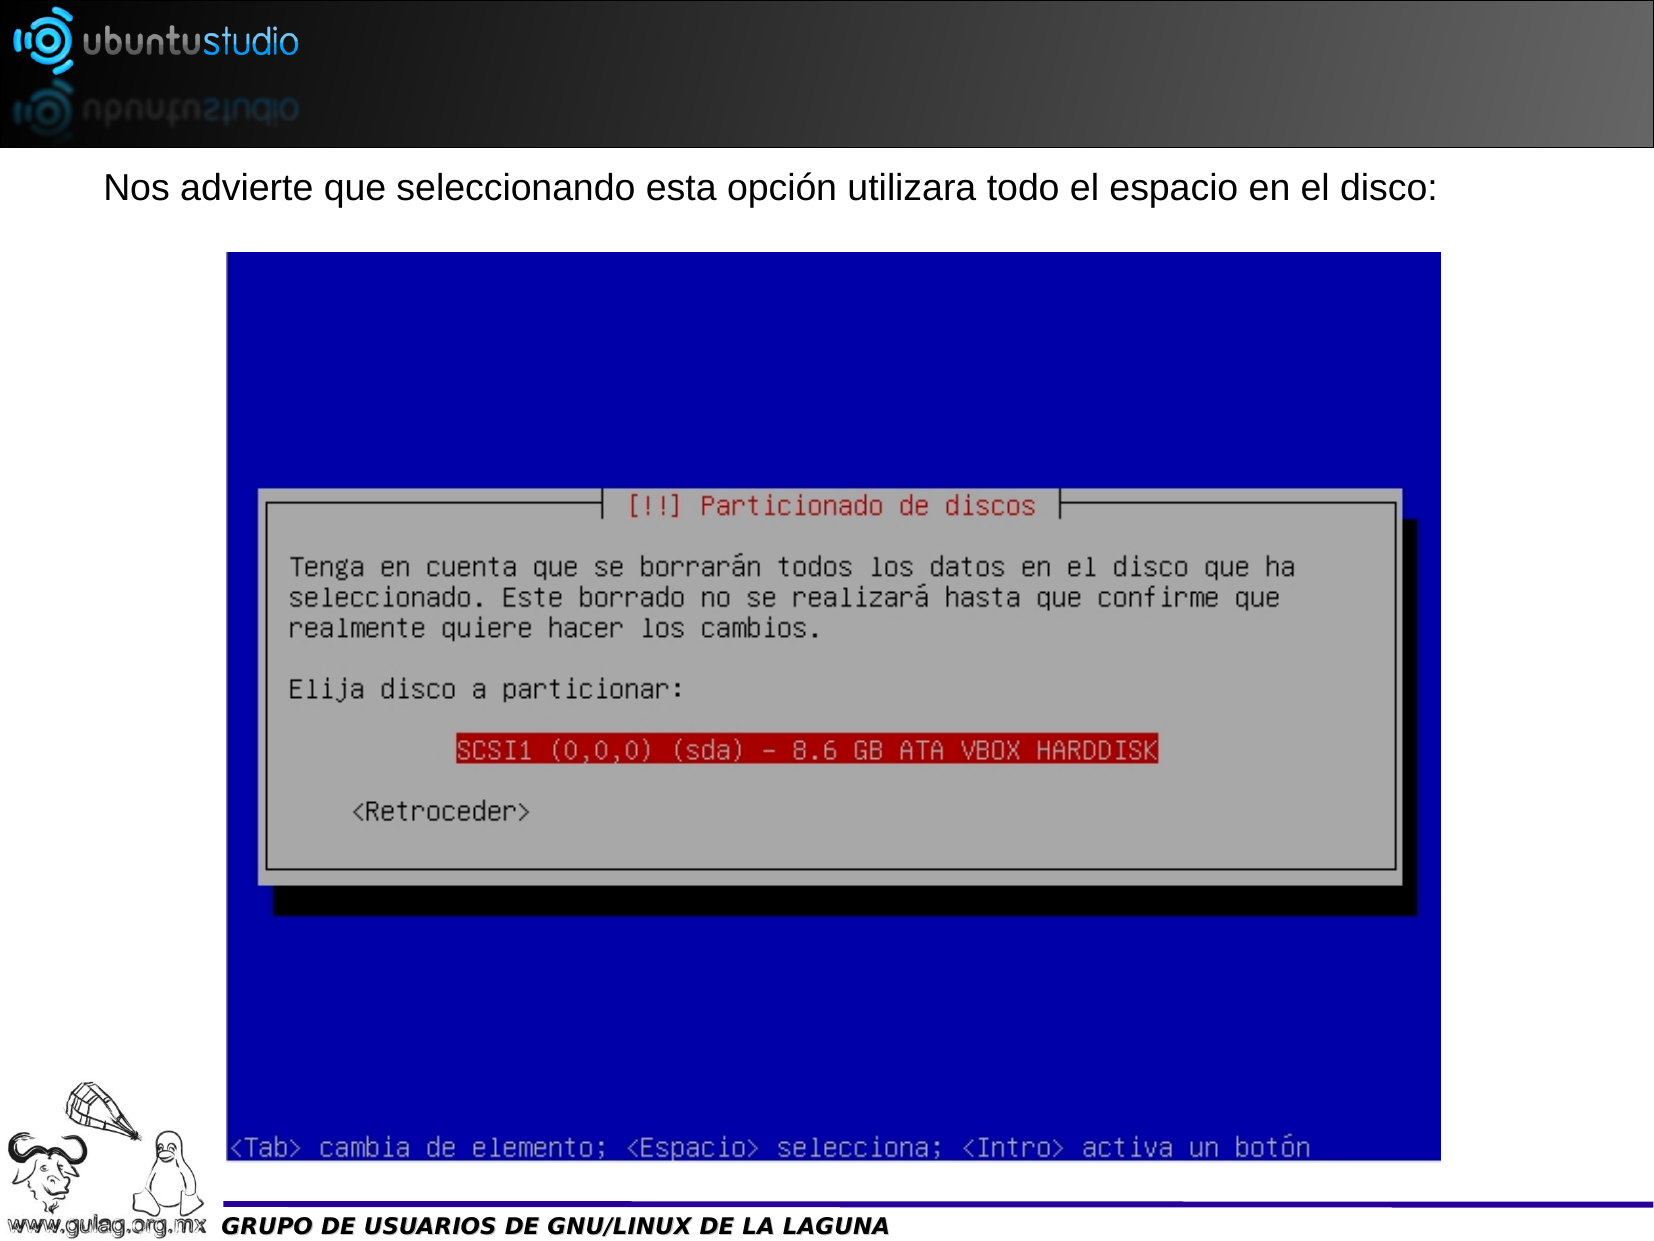

GRUPO DE USUARIOS DE GNU/LINUX DE LA LAGUNA
Nos advierte que seleccionando esta opción utilizara todo el espacio en el disco: